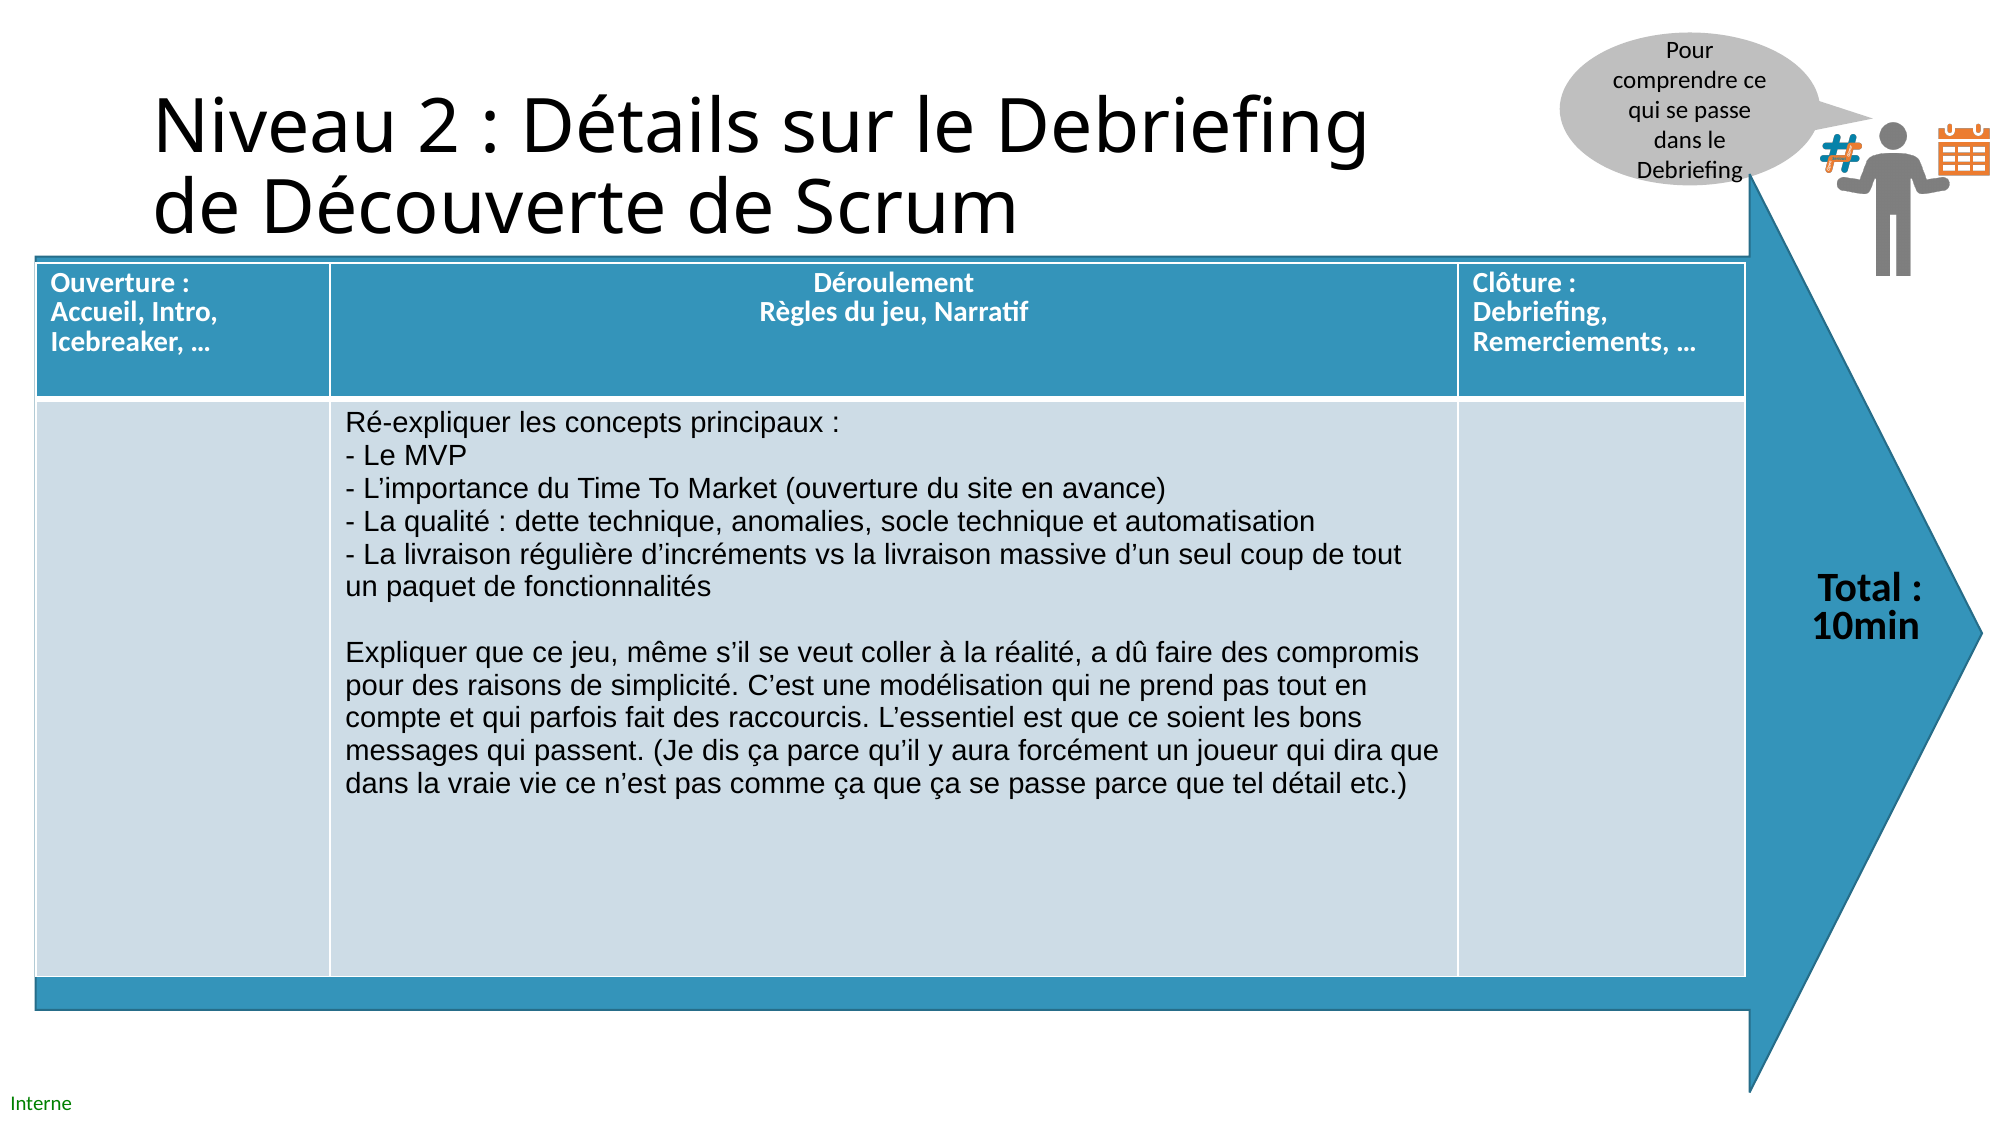

Pour comprendre ce qui se passe dans le Debriefing
# Niveau 2 : Détails sur le Debriefing de Découverte de Scrum
| Ouverture : Accueil, Intro, Icebreaker, … | Déroulement Règles du jeu, Narratif | Clôture : Debriefing, Remerciements, … |
| --- | --- | --- |
| | Ré-expliquer les concepts principaux : - Le MVP - L’importance du Time To Market (ouverture du site en avance) - La qualité : dette technique, anomalies, socle technique et automatisation - La livraison régulière d’incréments vs la livraison massive d’un seul coup de tout un paquet de fonctionnalités Expliquer que ce jeu, même s’il se veut coller à la réalité, a dû faire des compromis pour des raisons de simplicité. C’est une modélisation qui ne prend pas tout en compte et qui parfois fait des raccourcis. L’essentiel est que ce soient les bons messages qui passent. (Je dis ça parce qu’il y aura forcément un joueur qui dira que dans la vraie vie ce n’est pas comme ça que ça se passe parce que tel détail etc.) | |
Total : 10min